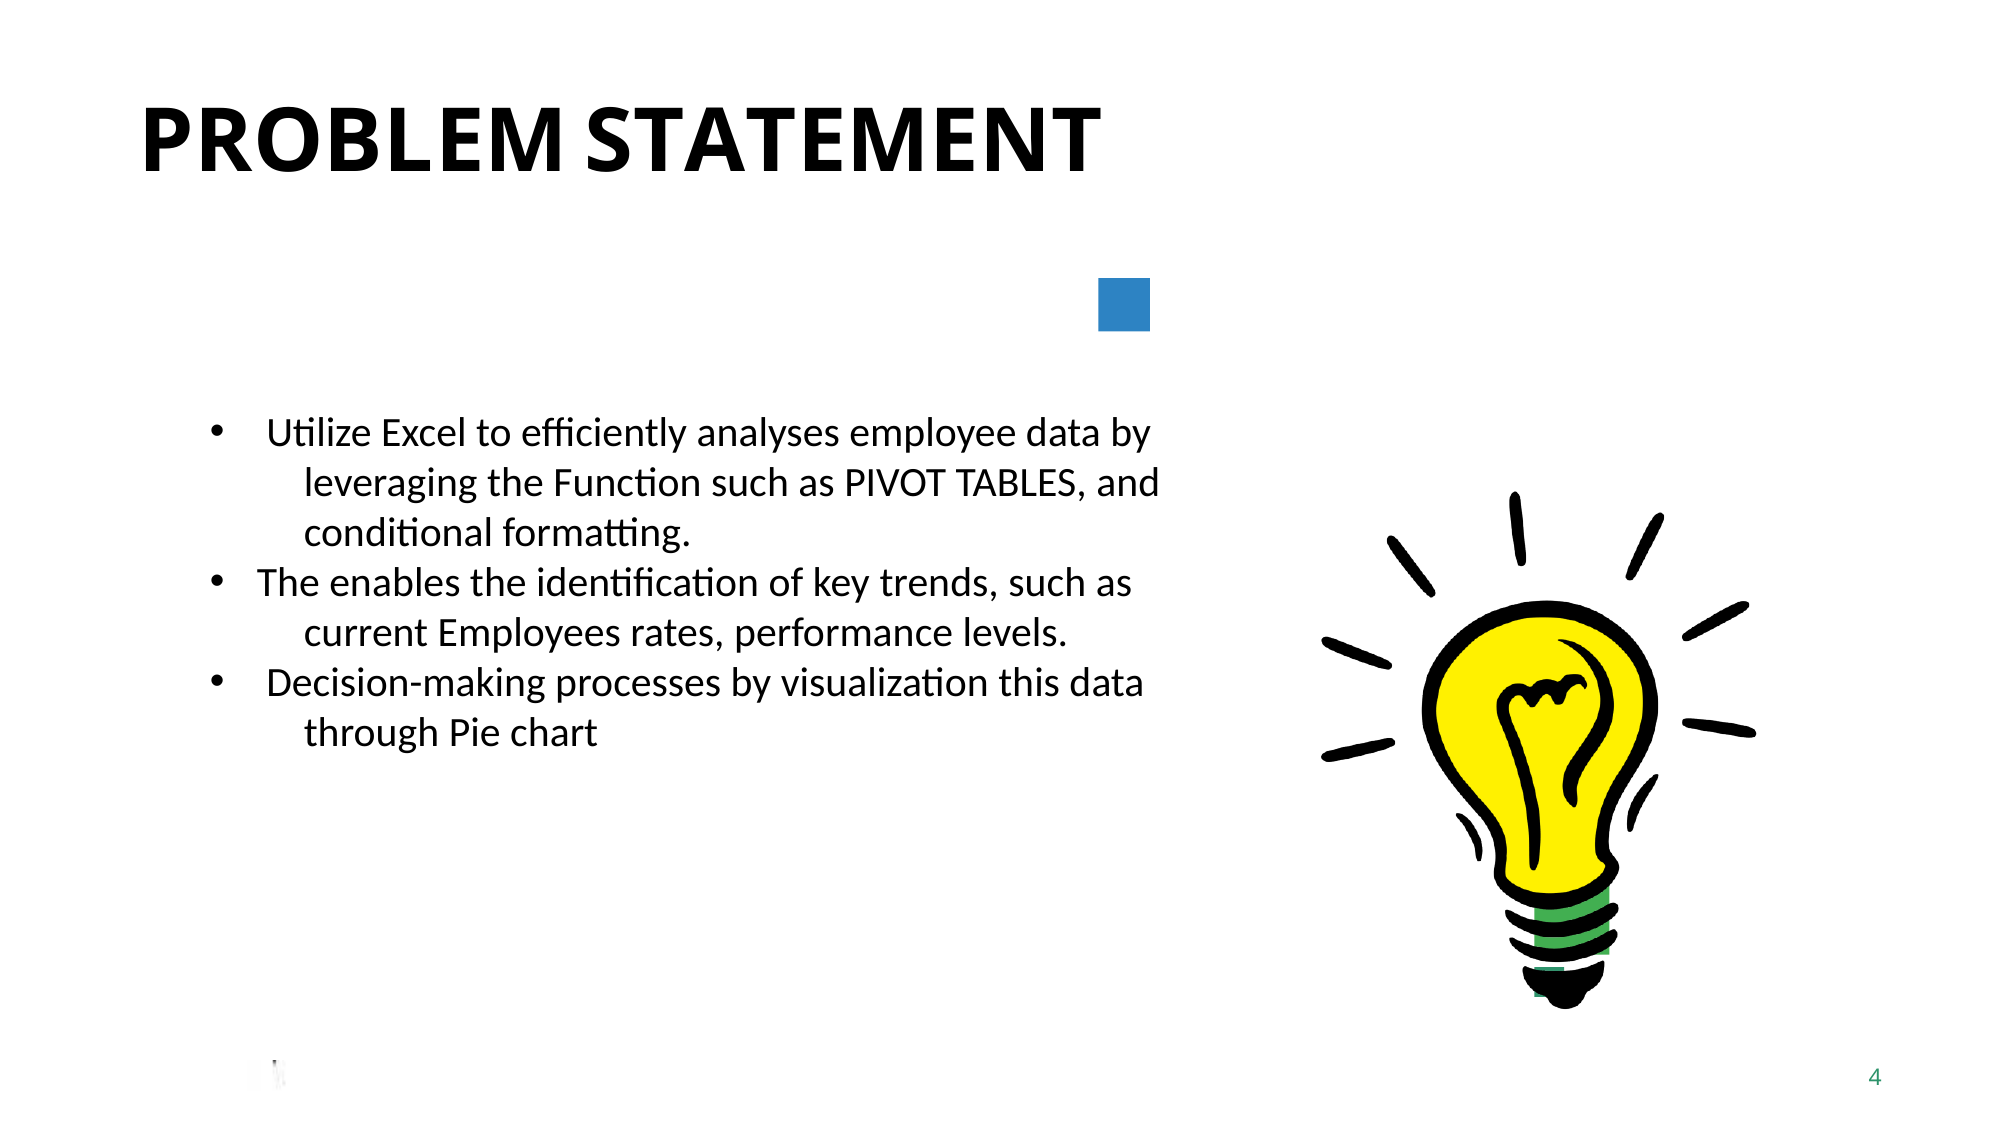

# PROBLEM	STATEMENT
 Utilize Excel to efficiently analyses employee data by leveraging the Function such as PIVOT TABLES, and conditional formatting.
The enables the identification of key trends, such as current Employees rates, performance levels.
 Decision-making processes by visualization this data through Pie chart